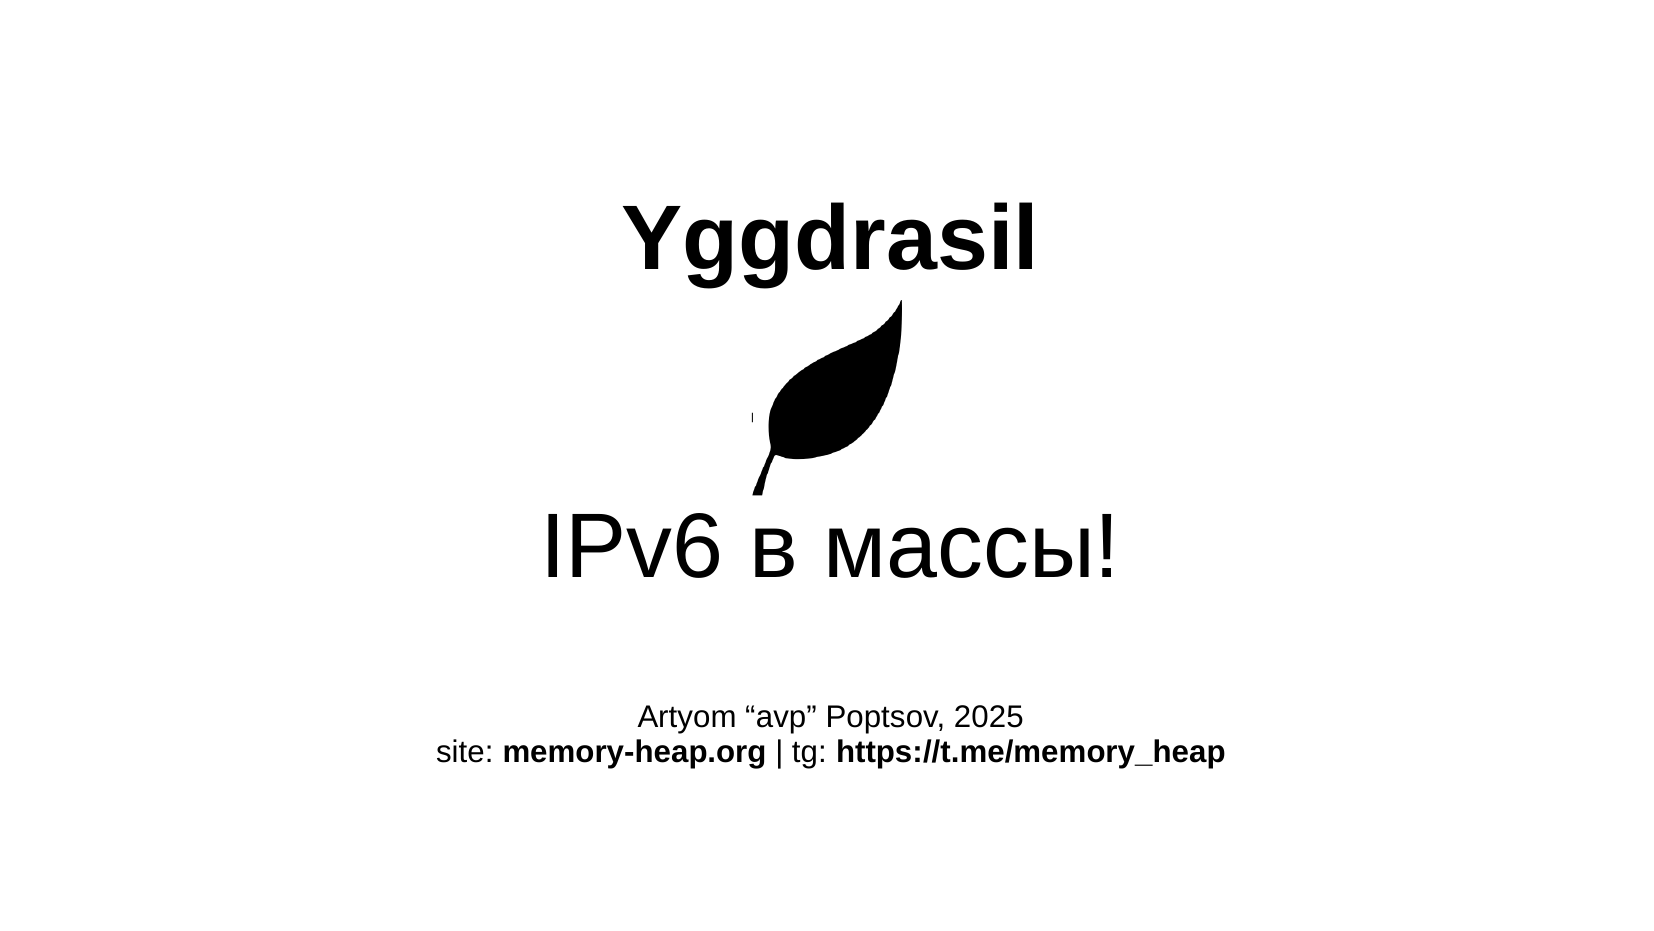

# Yggdrasil IPv6 в массы! Artyom “avp” Poptsov, 2025 site: memory-heap.org | tg: https://t.me/memory_heap